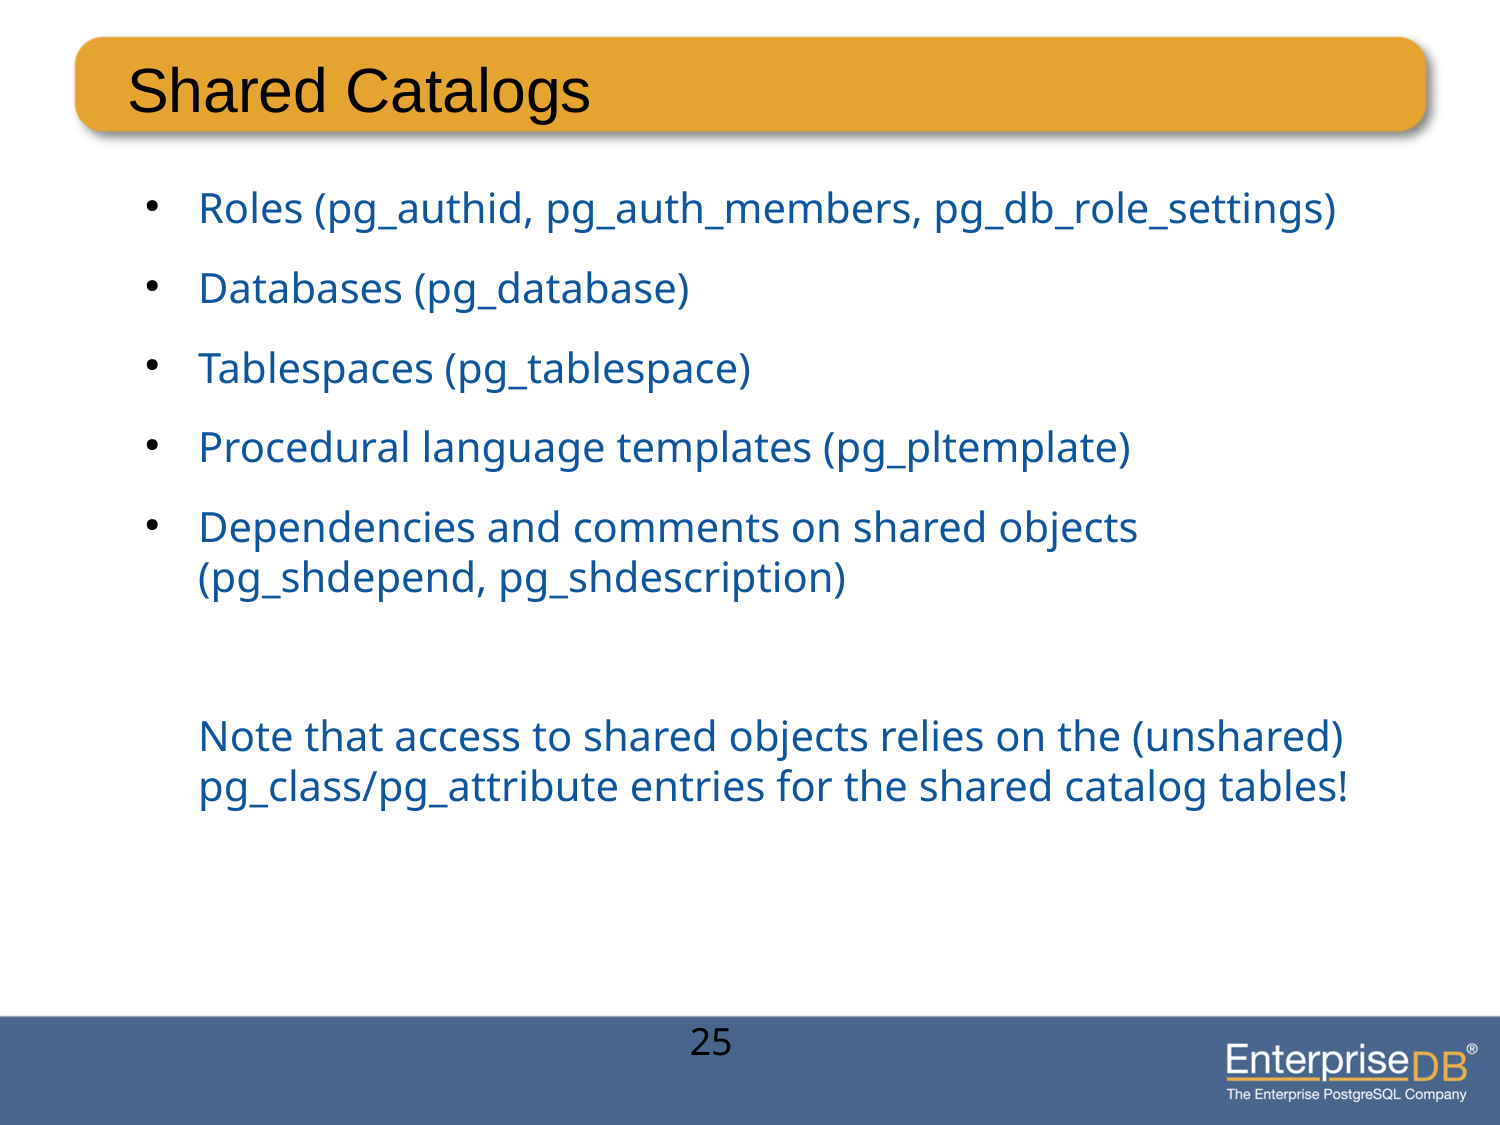

# Shared Catalogs
Roles (pg_authid, pg_auth_members, pg_db_role_settings)
Databases (pg_database)
Tablespaces (pg_tablespace)
Procedural language templates (pg_pltemplate)
Dependencies and comments on shared objects (pg_shdepend, pg_shdescription)
Note that access to shared objects relies on the (unshared) pg_class/pg_attribute entries for the shared catalog tables!